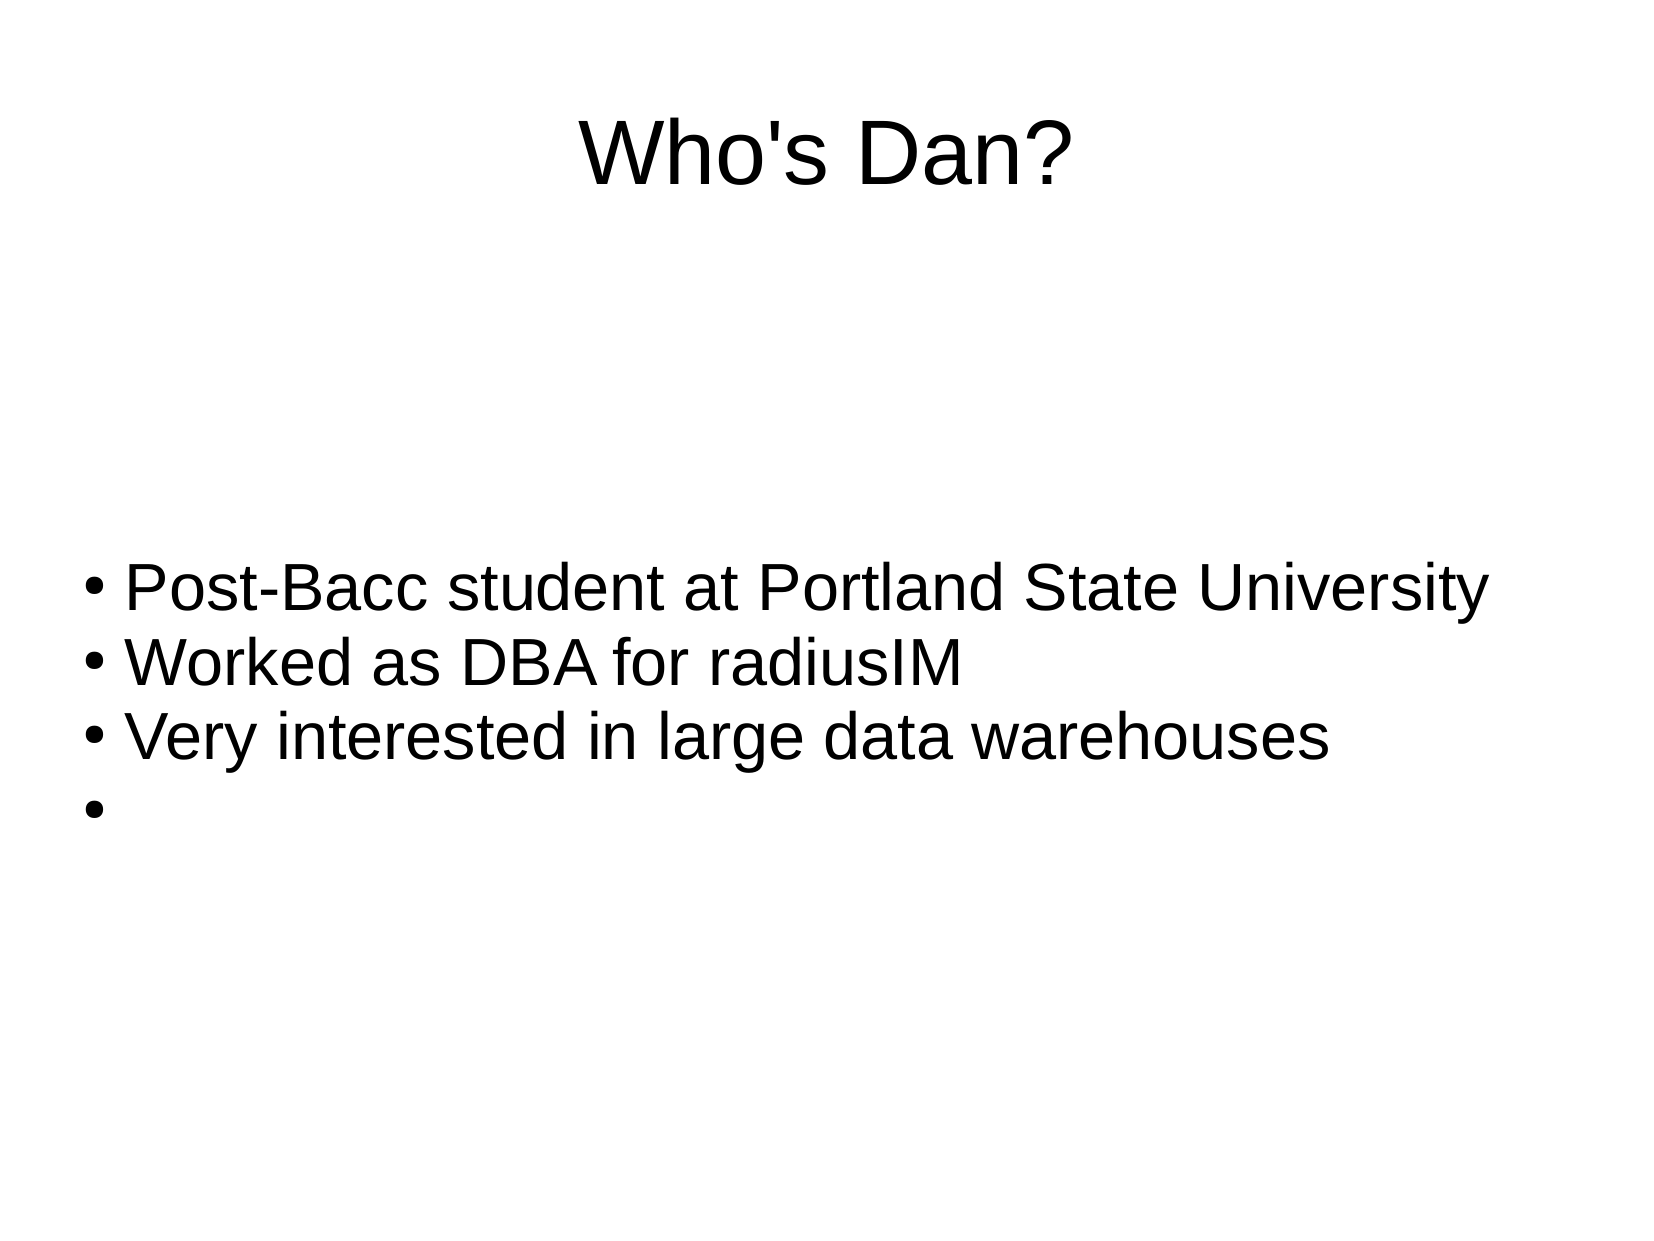

# Who's Dan?
 Post-Bacc student at Portland State University
 Worked as DBA for radiusIM
 Very interested in large data warehouses